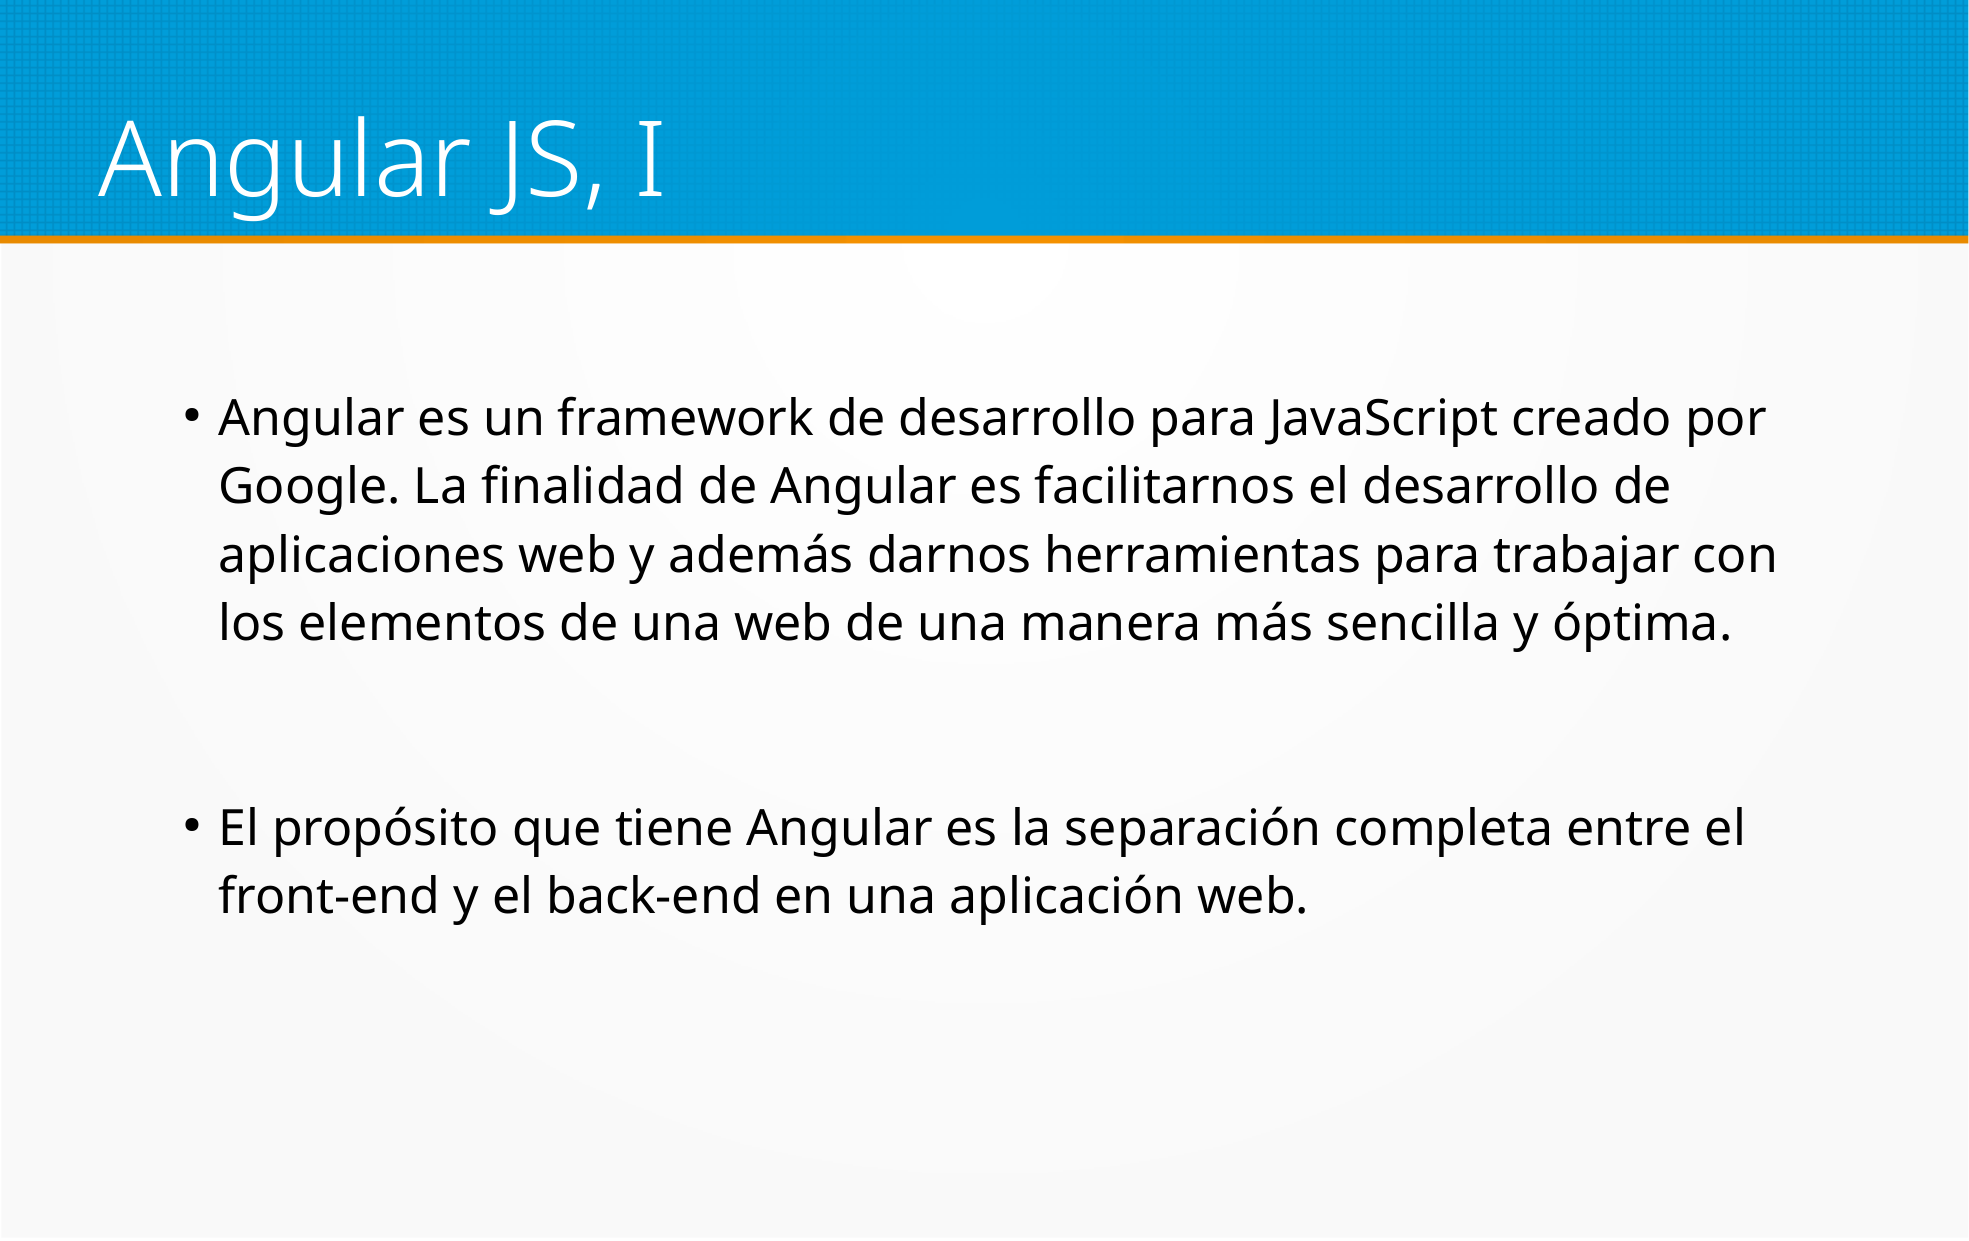

# Angular JS, I
Angular es un framework de desarrollo para JavaScript creado por Google. La finalidad de Angular es facilitarnos el desarrollo de aplicaciones web y además darnos herramientas para trabajar con los elementos de una web de una manera más sencilla y óptima.
El propósito que tiene Angular es la separación completa entre el front-end y el back-end en una aplicación web.